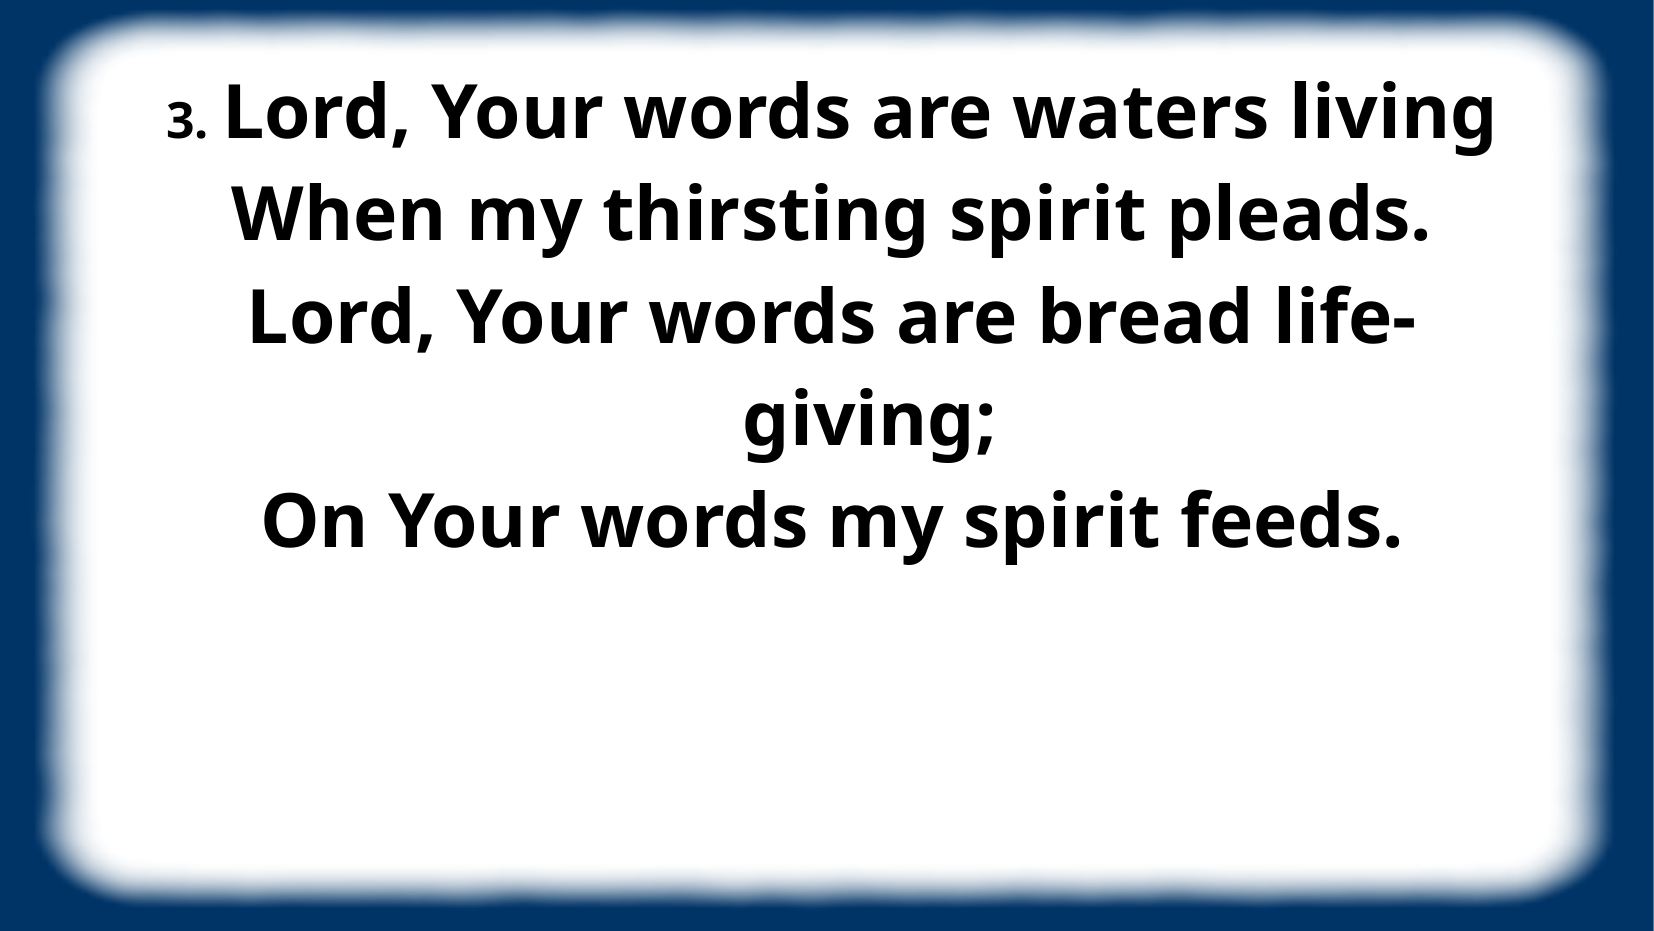

3. Lord, Your words are waters living
When my thirsting spirit pleads.
Lord, Your words are bread life-giving;
On Your words my spirit feeds.